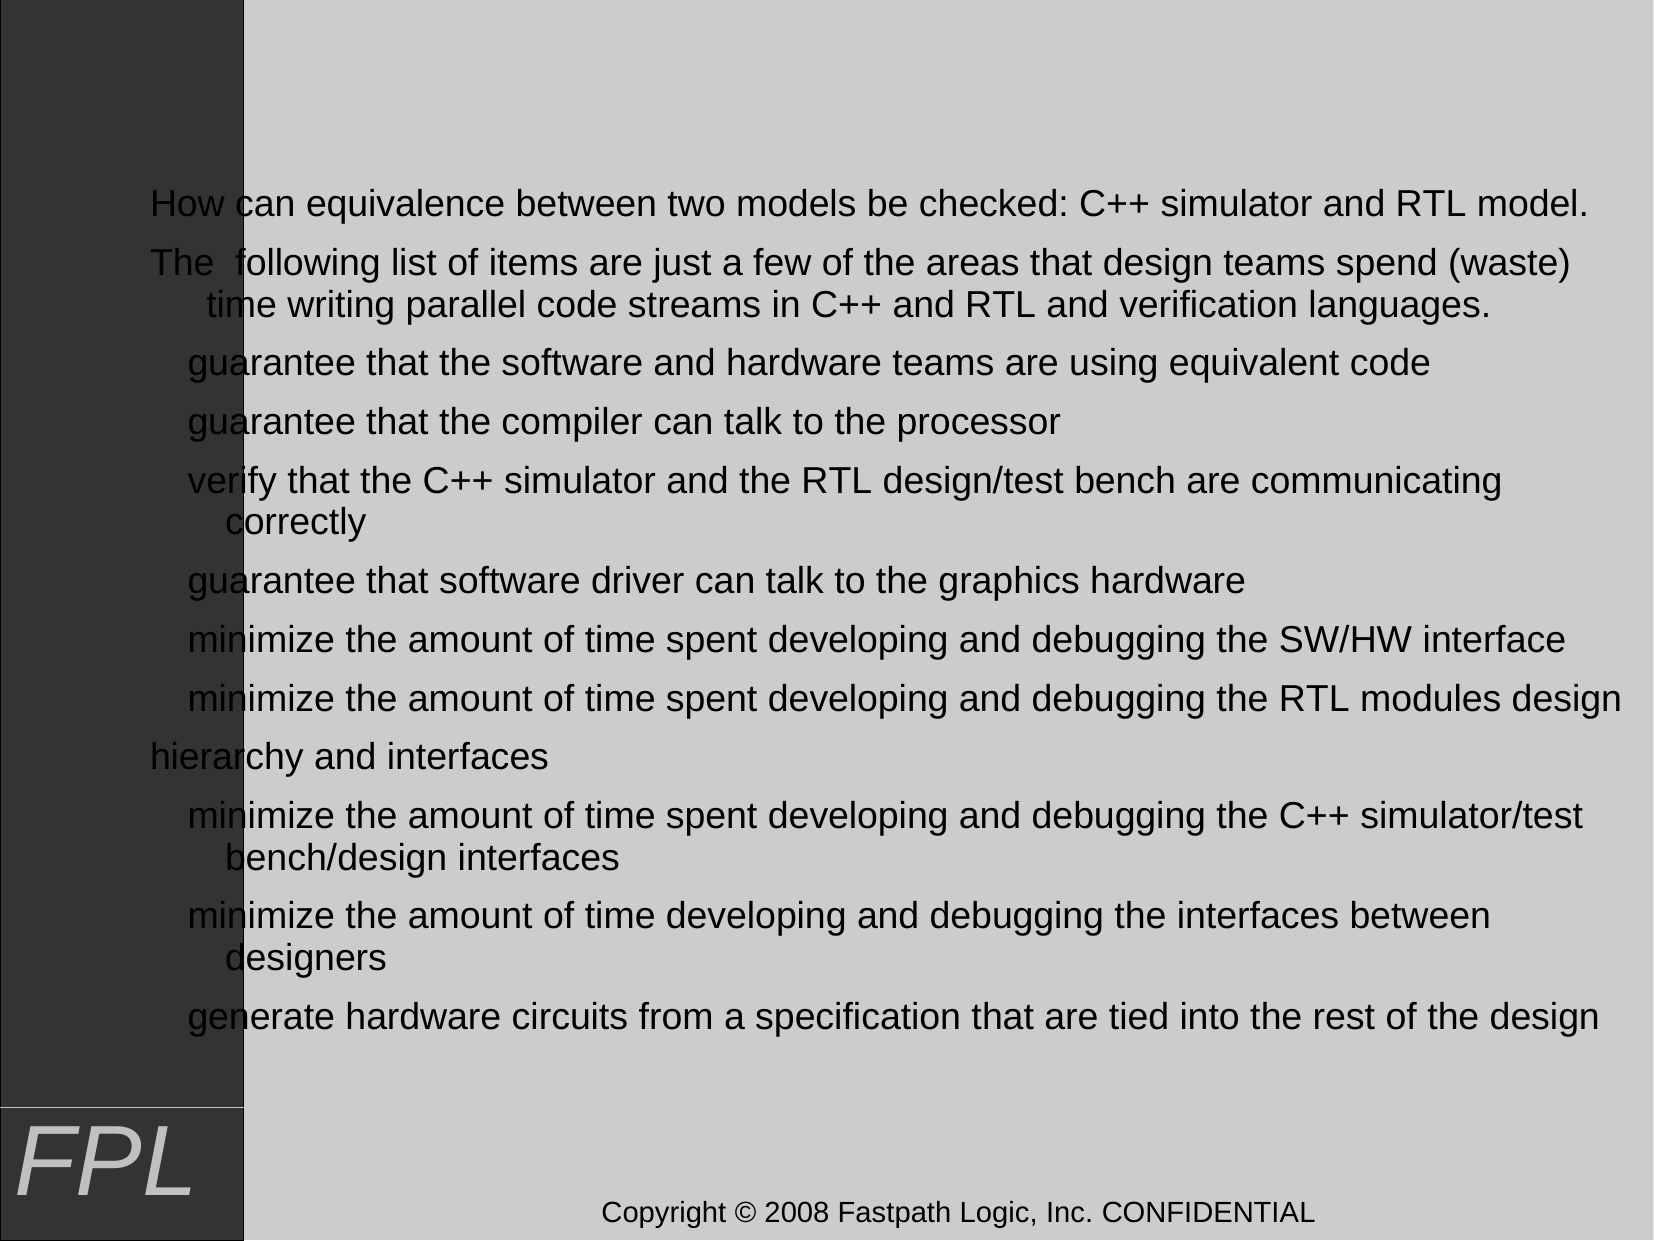

#
How can equivalence between two models be checked: C++ simulator and RTL model.
The following list of items are just a few of the areas that design teams spend (waste) time writing parallel code streams in C++ and RTL and verification languages.
guarantee that the software and hardware teams are using equivalent code
guarantee that the compiler can talk to the processor
verify that the C++ simulator and the RTL design/test bench are communicating correctly
guarantee that software driver can talk to the graphics hardware
minimize the amount of time spent developing and debugging the SW/HW interface
minimize the amount of time spent developing and debugging the RTL modules design
hierarchy and interfaces
minimize the amount of time spent developing and debugging the C++ simulator/test bench/design interfaces
minimize the amount of time developing and debugging the interfaces between designers
generate hardware circuits from a specification that are tied into the rest of the design